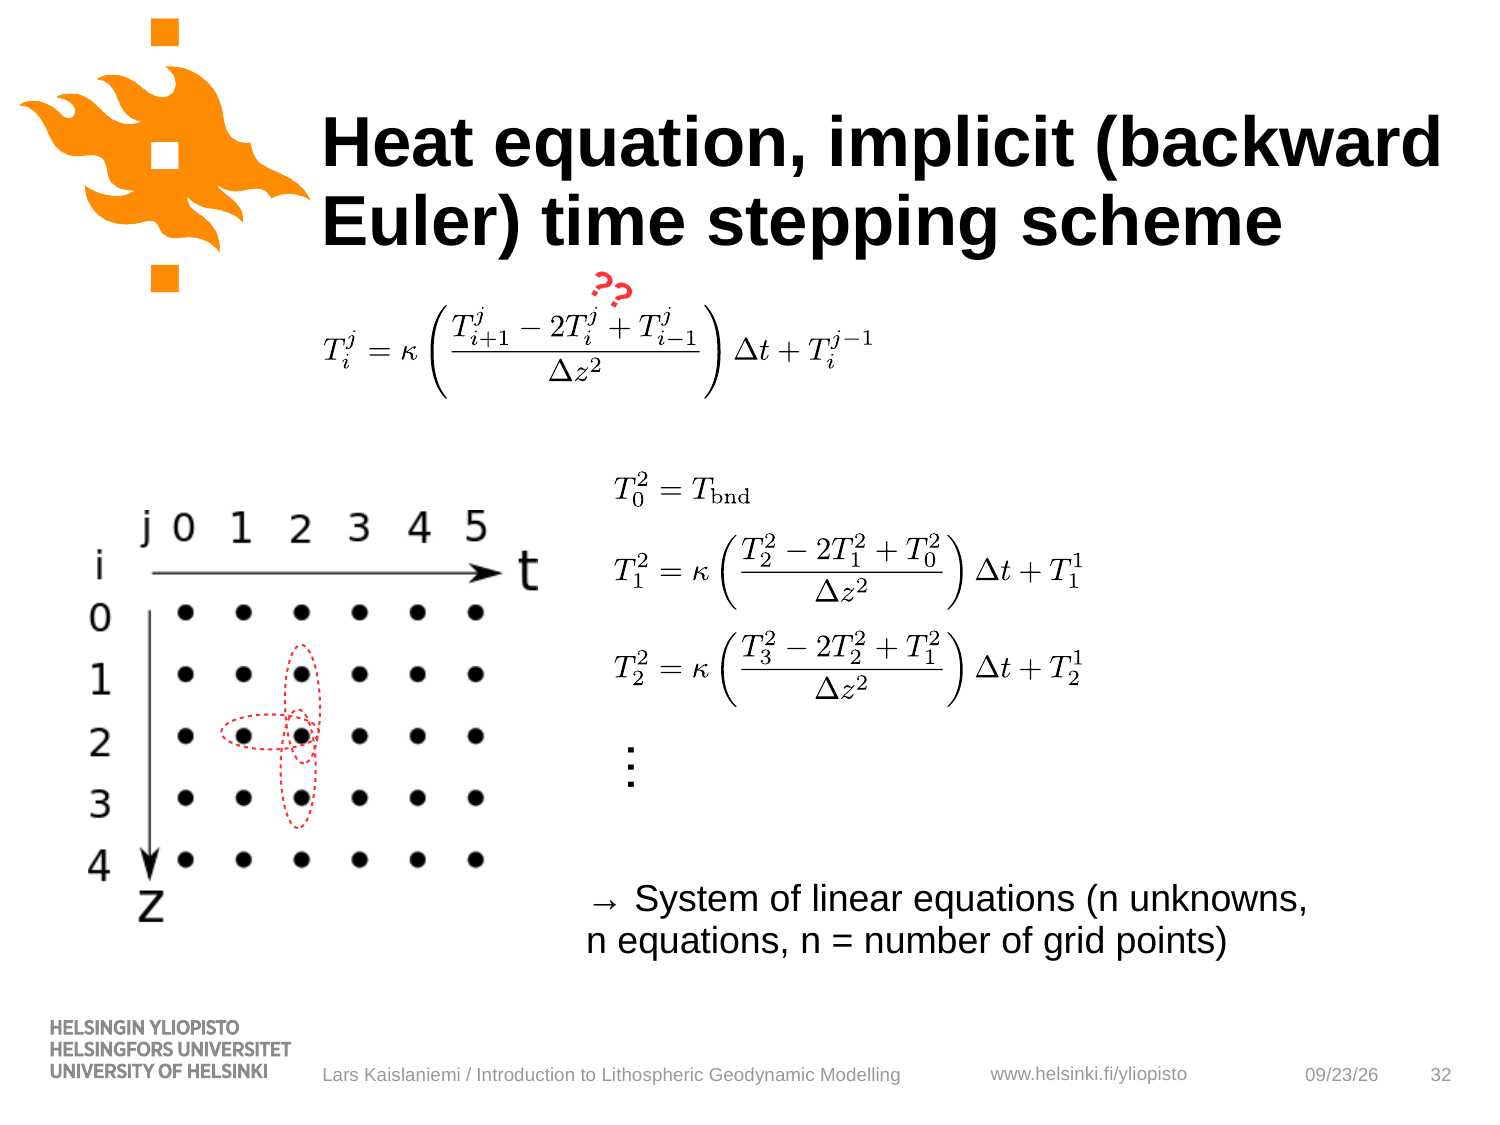

# Heat equation, implicit (backward Euler) time stepping scheme
??
…
→ System of linear equations (n unknowns, n equations, n = number of grid points)
Lars Kaislaniemi / Introduction to Lithospheric Geodynamic Modelling
32